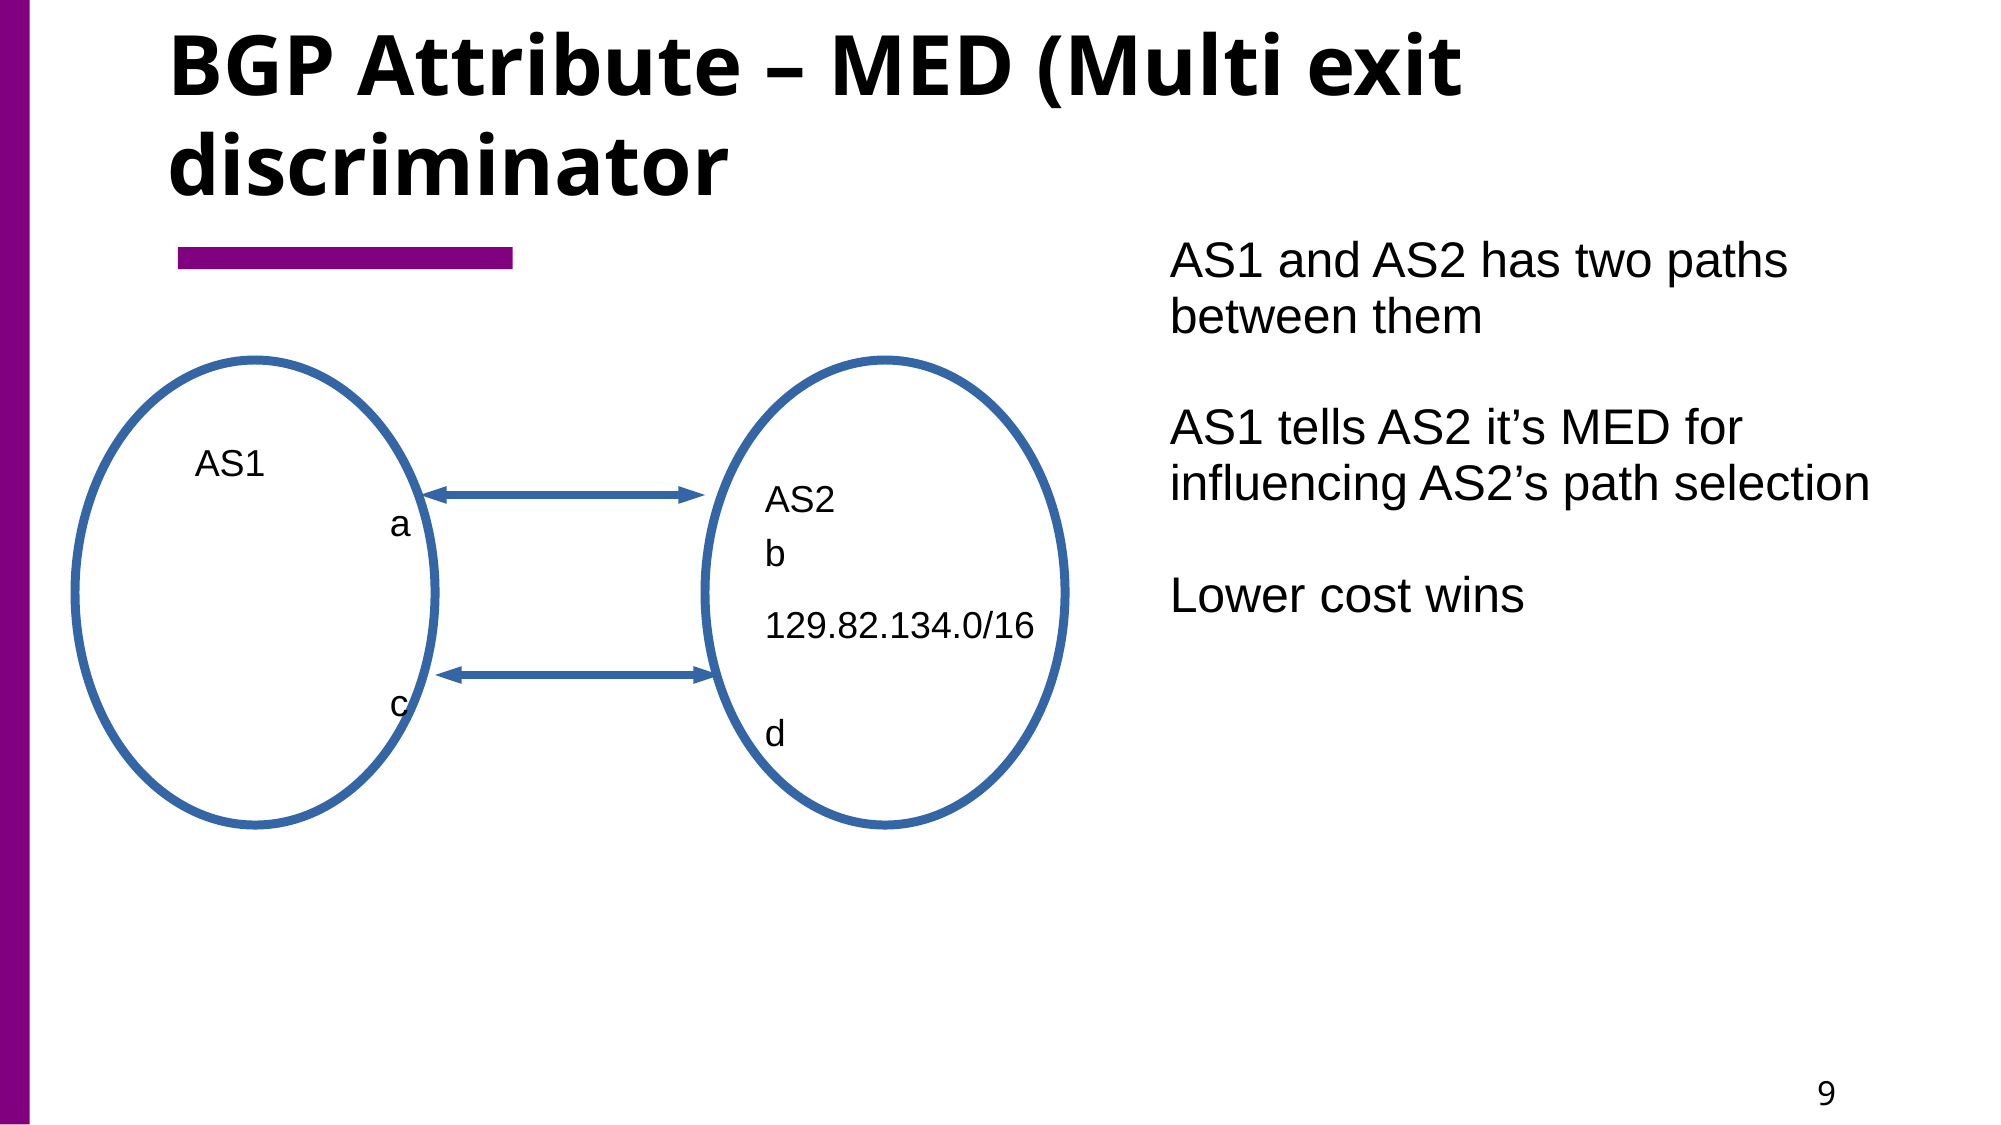

# BGP Attribute – MED (Multi exit discriminator
AS1 and AS2 has two paths
between them
AS1 tells AS2 it’s MED for
influencing AS2’s path selection
Lower cost wins
AS1
AS2
129.82.134.0/16
a
b
c
d